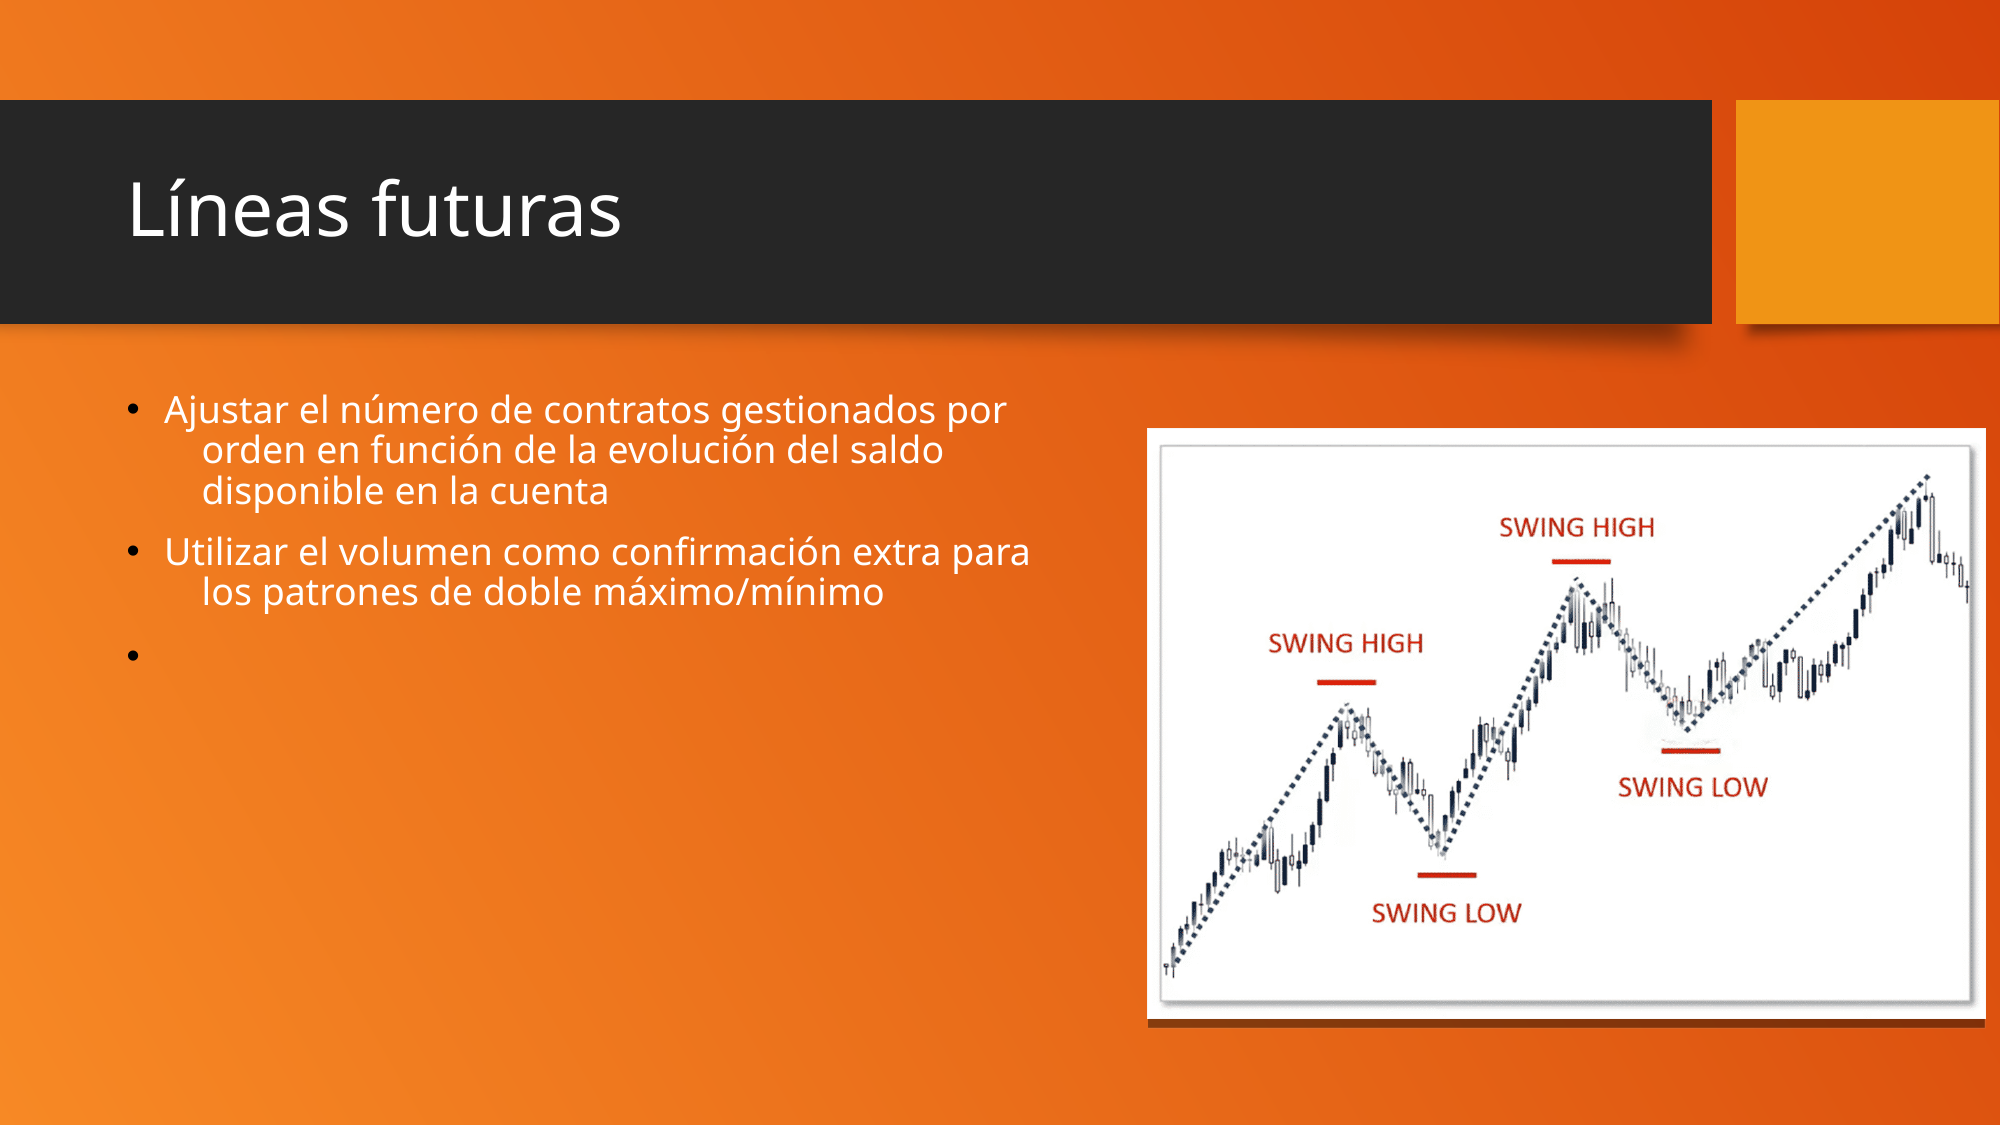

# Líneas futuras
Ajustar el número de contratos gestionados por orden en función de la evolución del saldo disponible en la cuenta
Utilizar el volumen como confirmación extra para los patrones de doble máximo/mínimo